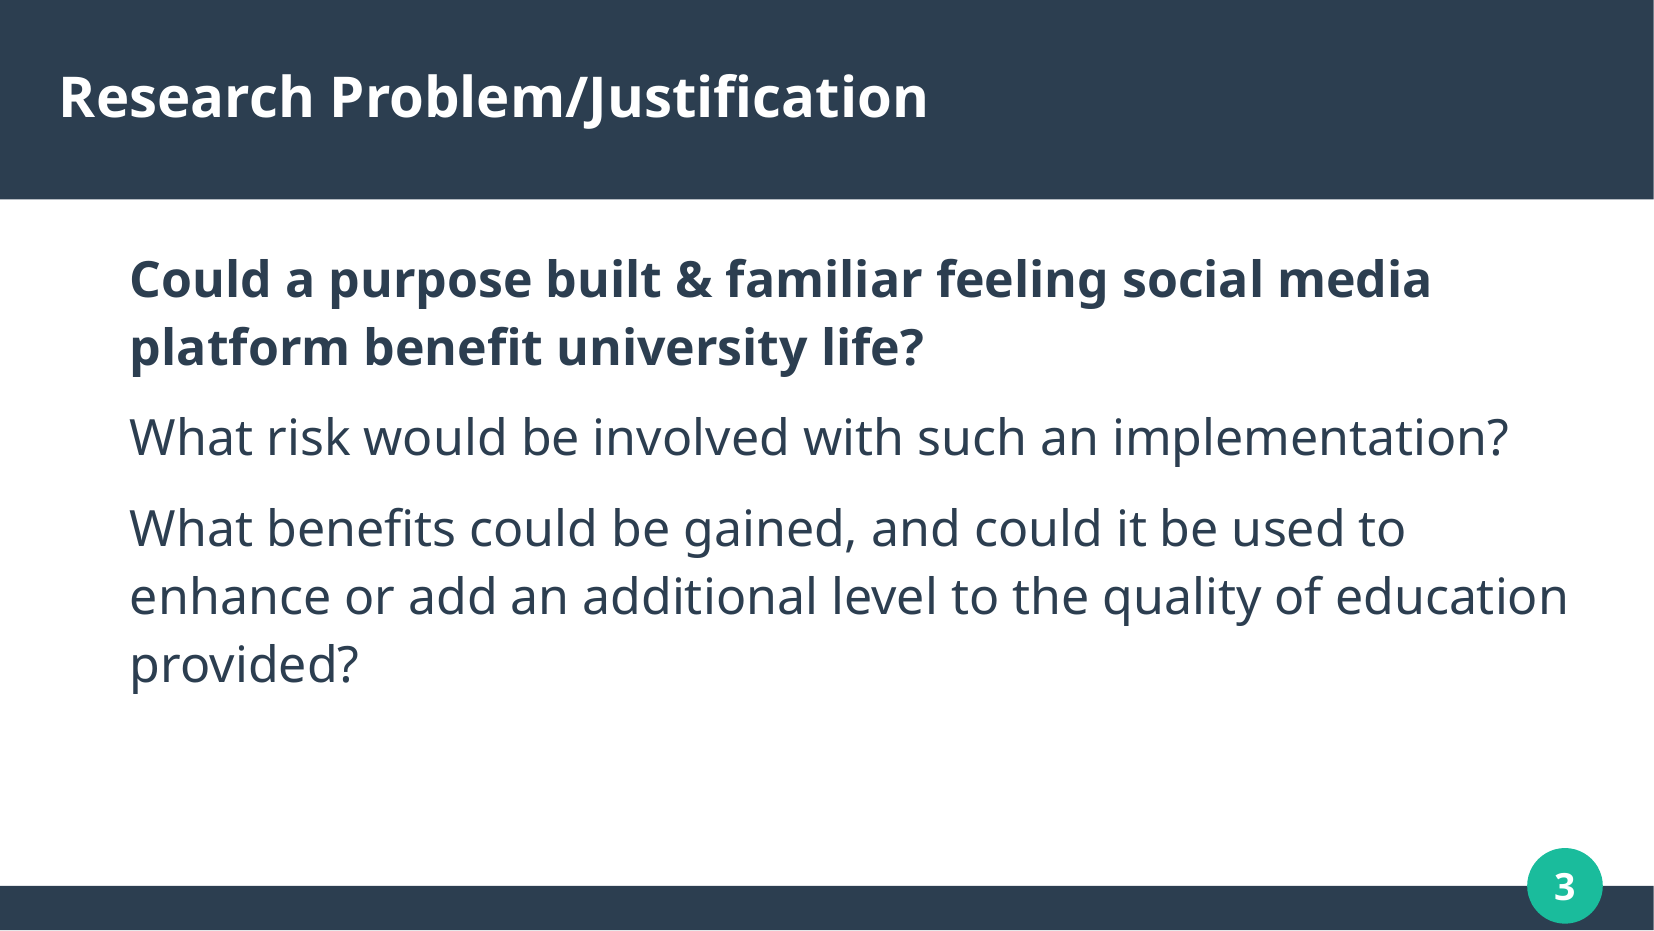

# Research Problem/Justification
Could a purpose built & familiar feeling social media platform benefit university life?
What risk would be involved with such an implementation?
What benefits could be gained, and could it be used to enhance or add an additional level to the quality of education provided?